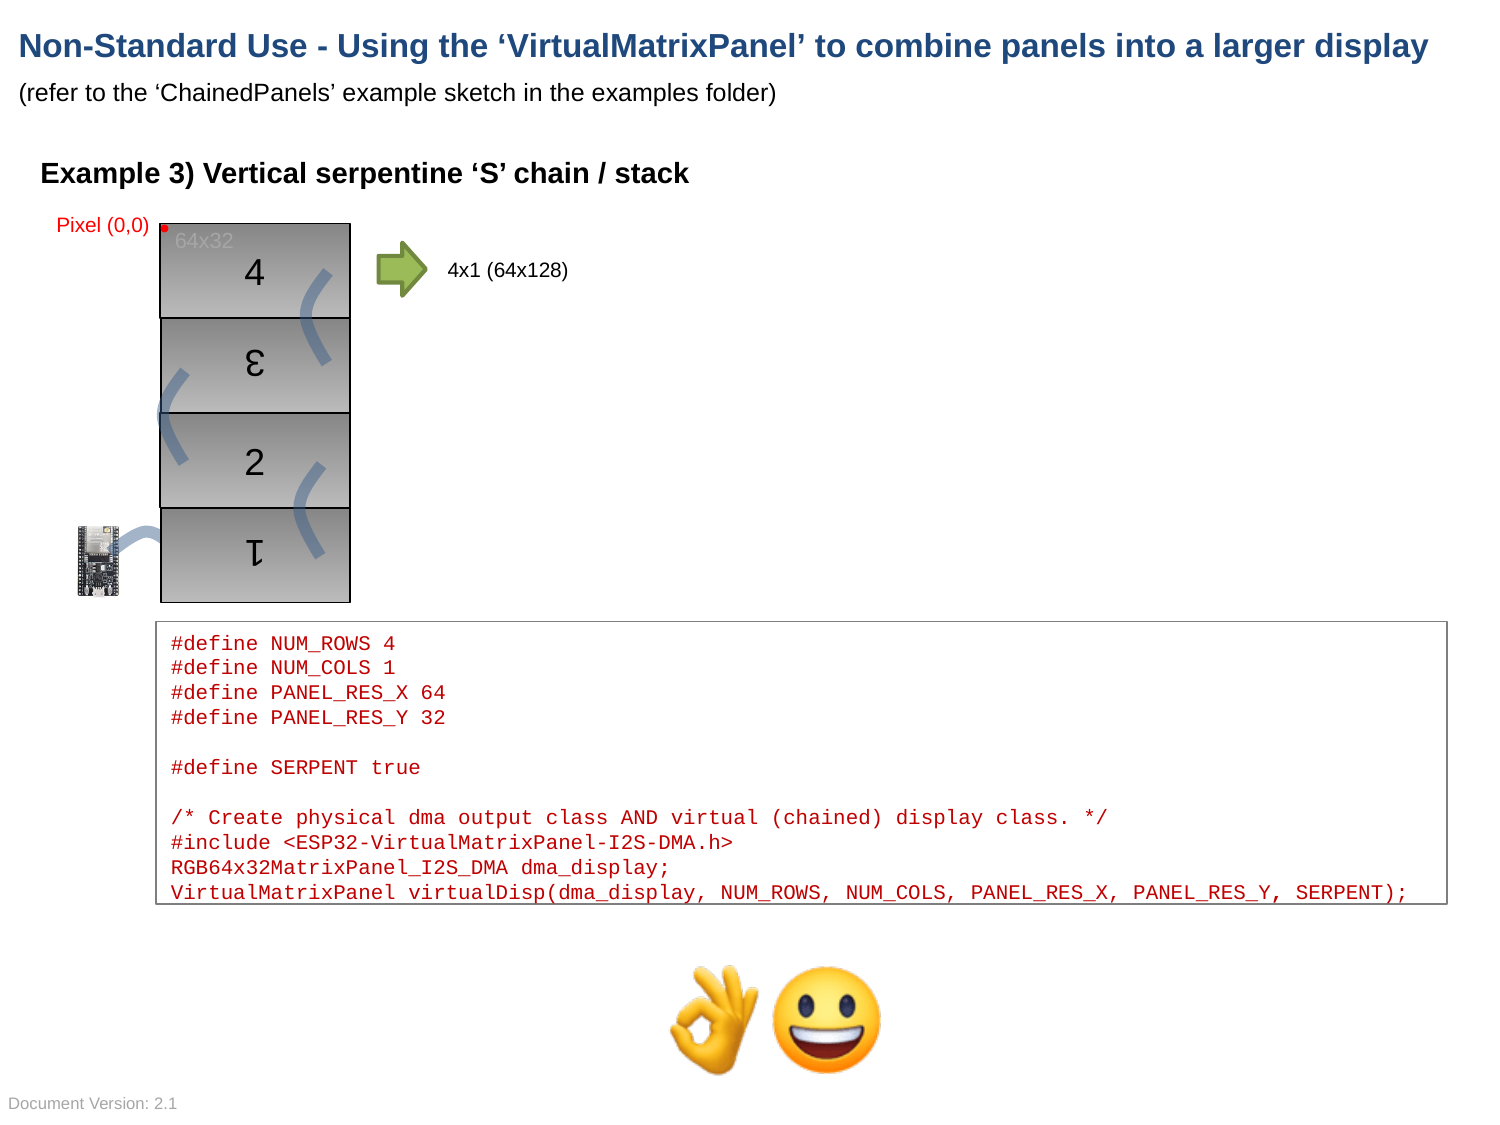

Non-Standard Use - Using the ‘VirtualMatrixPanel’ to combine panels into a larger display
(refer to the ‘ChainedPanels’ example sketch in the examples folder)
Example 3) Vertical serpentine ‘S’ chain / stack
Pixel (0,0)
64x32
4
4x1 (64x128)
3
2
1
#define NUM_ROWS 4
#define NUM_COLS 1
#define PANEL_RES_X 64 
#define PANEL_RES_Y 32
#define SERPENT true
/* Create physical dma output class AND virtual (chained) display class. */
#include <ESP32-VirtualMatrixPanel-I2S-DMA.h>
RGB64x32MatrixPanel_I2S_DMA dma_display;
VirtualMatrixPanel virtualDisp(dma_display, NUM_ROWS, NUM_COLS, PANEL_RES_X, PANEL_RES_Y, SERPENT);